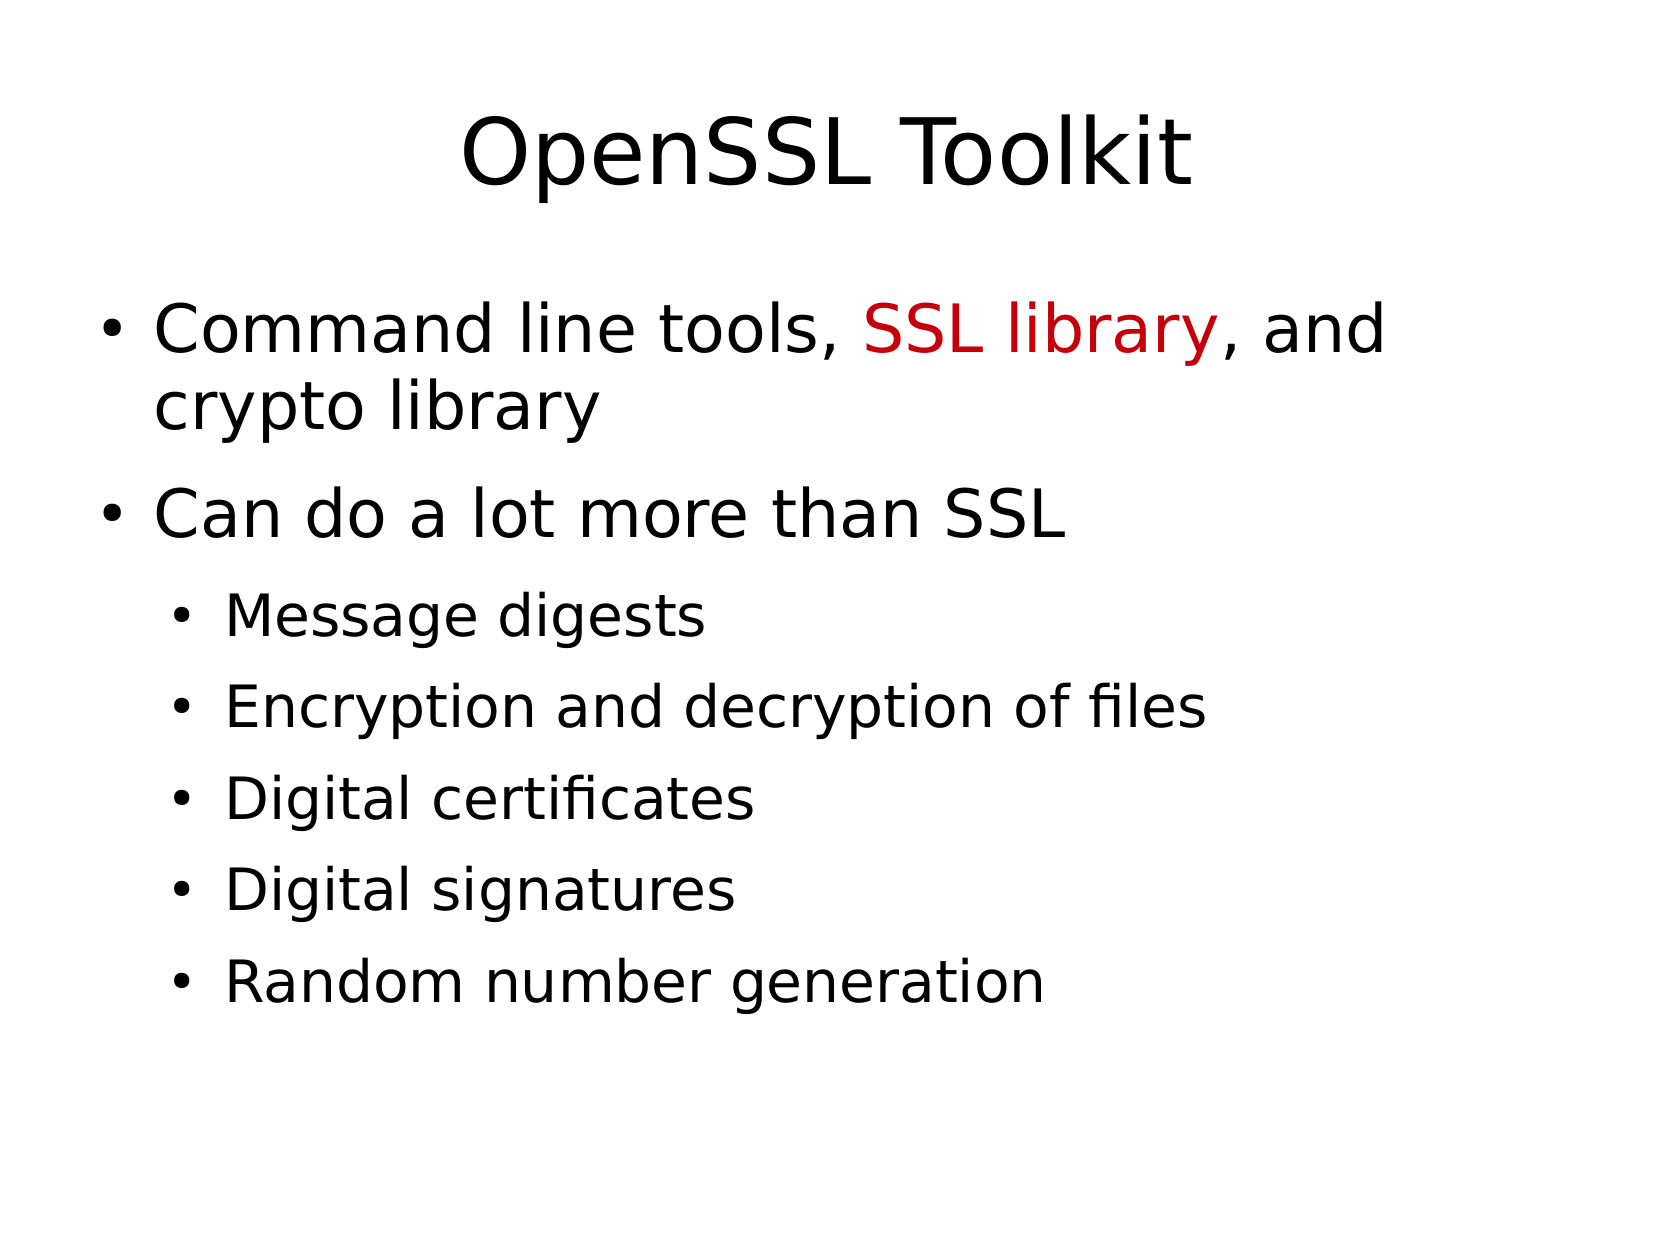

# OpenSSL Toolkit
Command line tools, SSL library, and crypto library
Can do a lot more than SSL
Message digests
Encryption and decryption of files
Digital certificates
Digital signatures
Random number generation